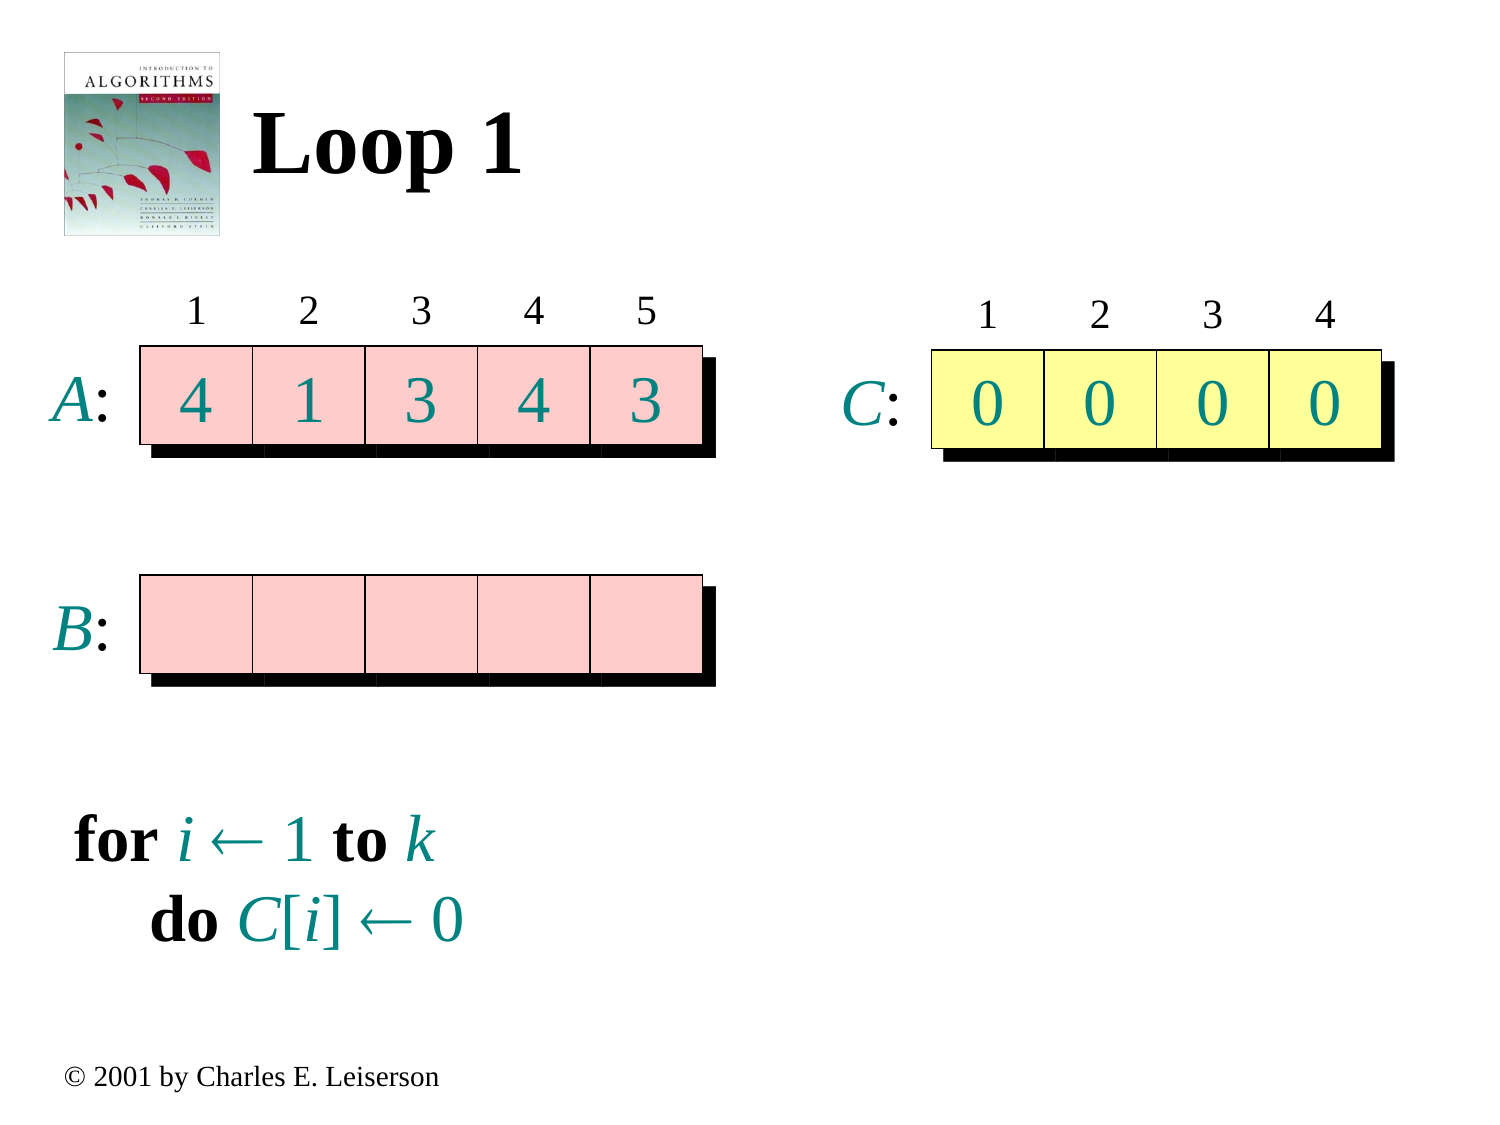

# Loop 1
1
2
3
4
5
1
2
3
4
4
1
3
4
3
A:
0
0
0
0
C:
B:
for i  1 to k
do C[i]  0